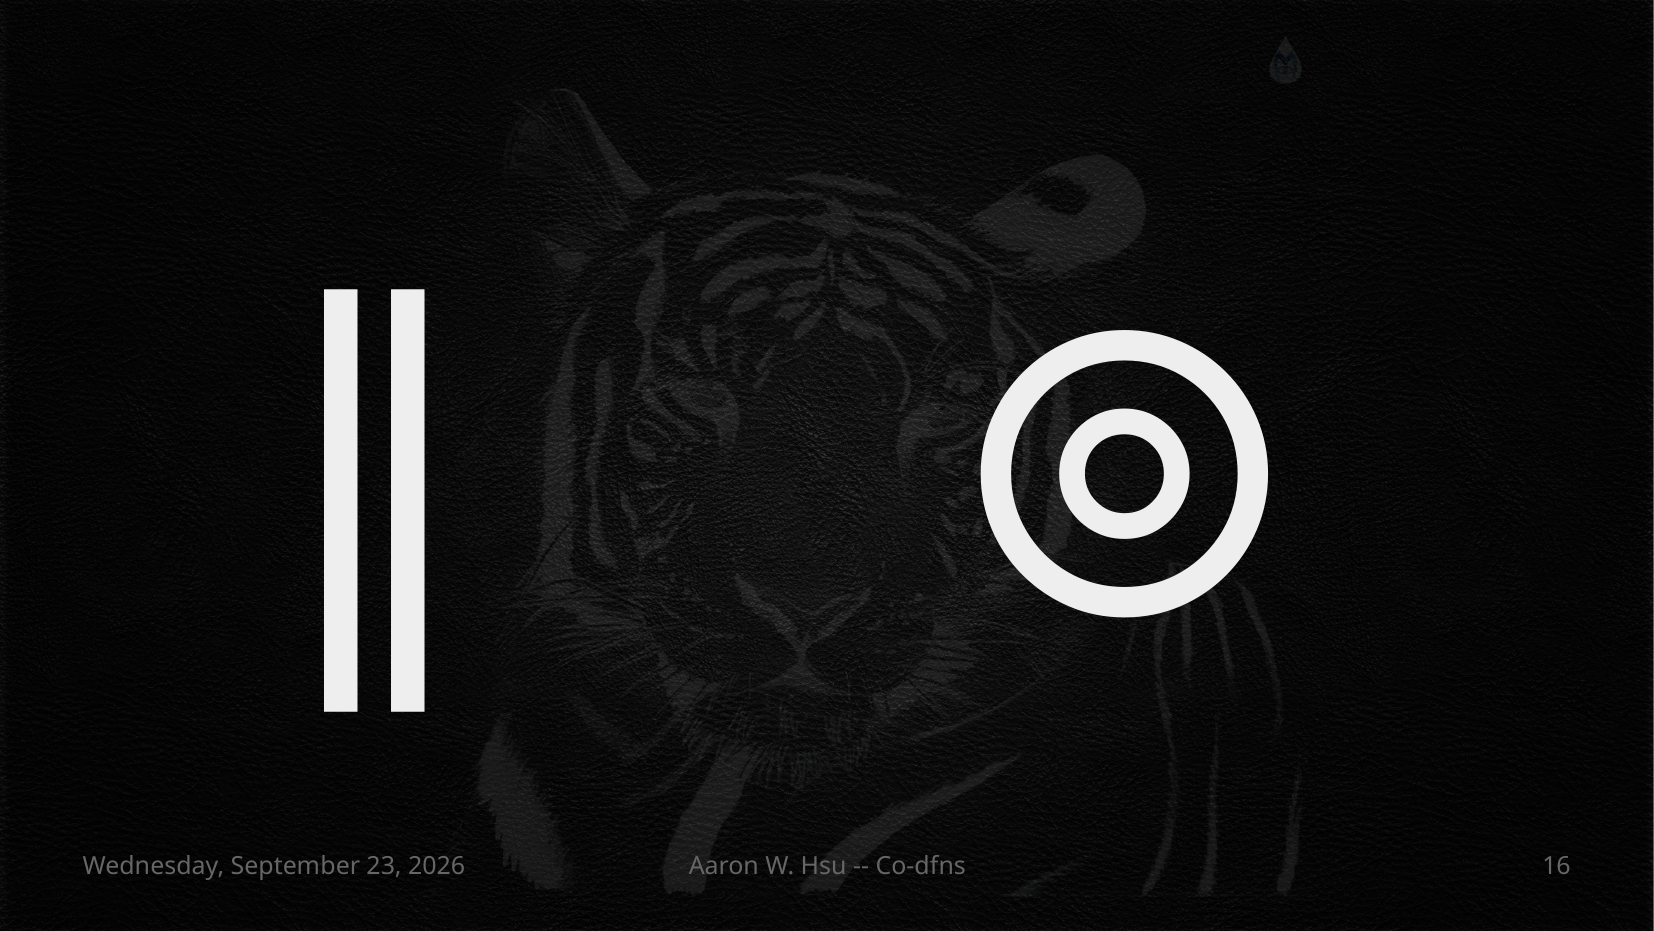

∥						⌾
Aaron W. Hsu -- Co-dfns
16